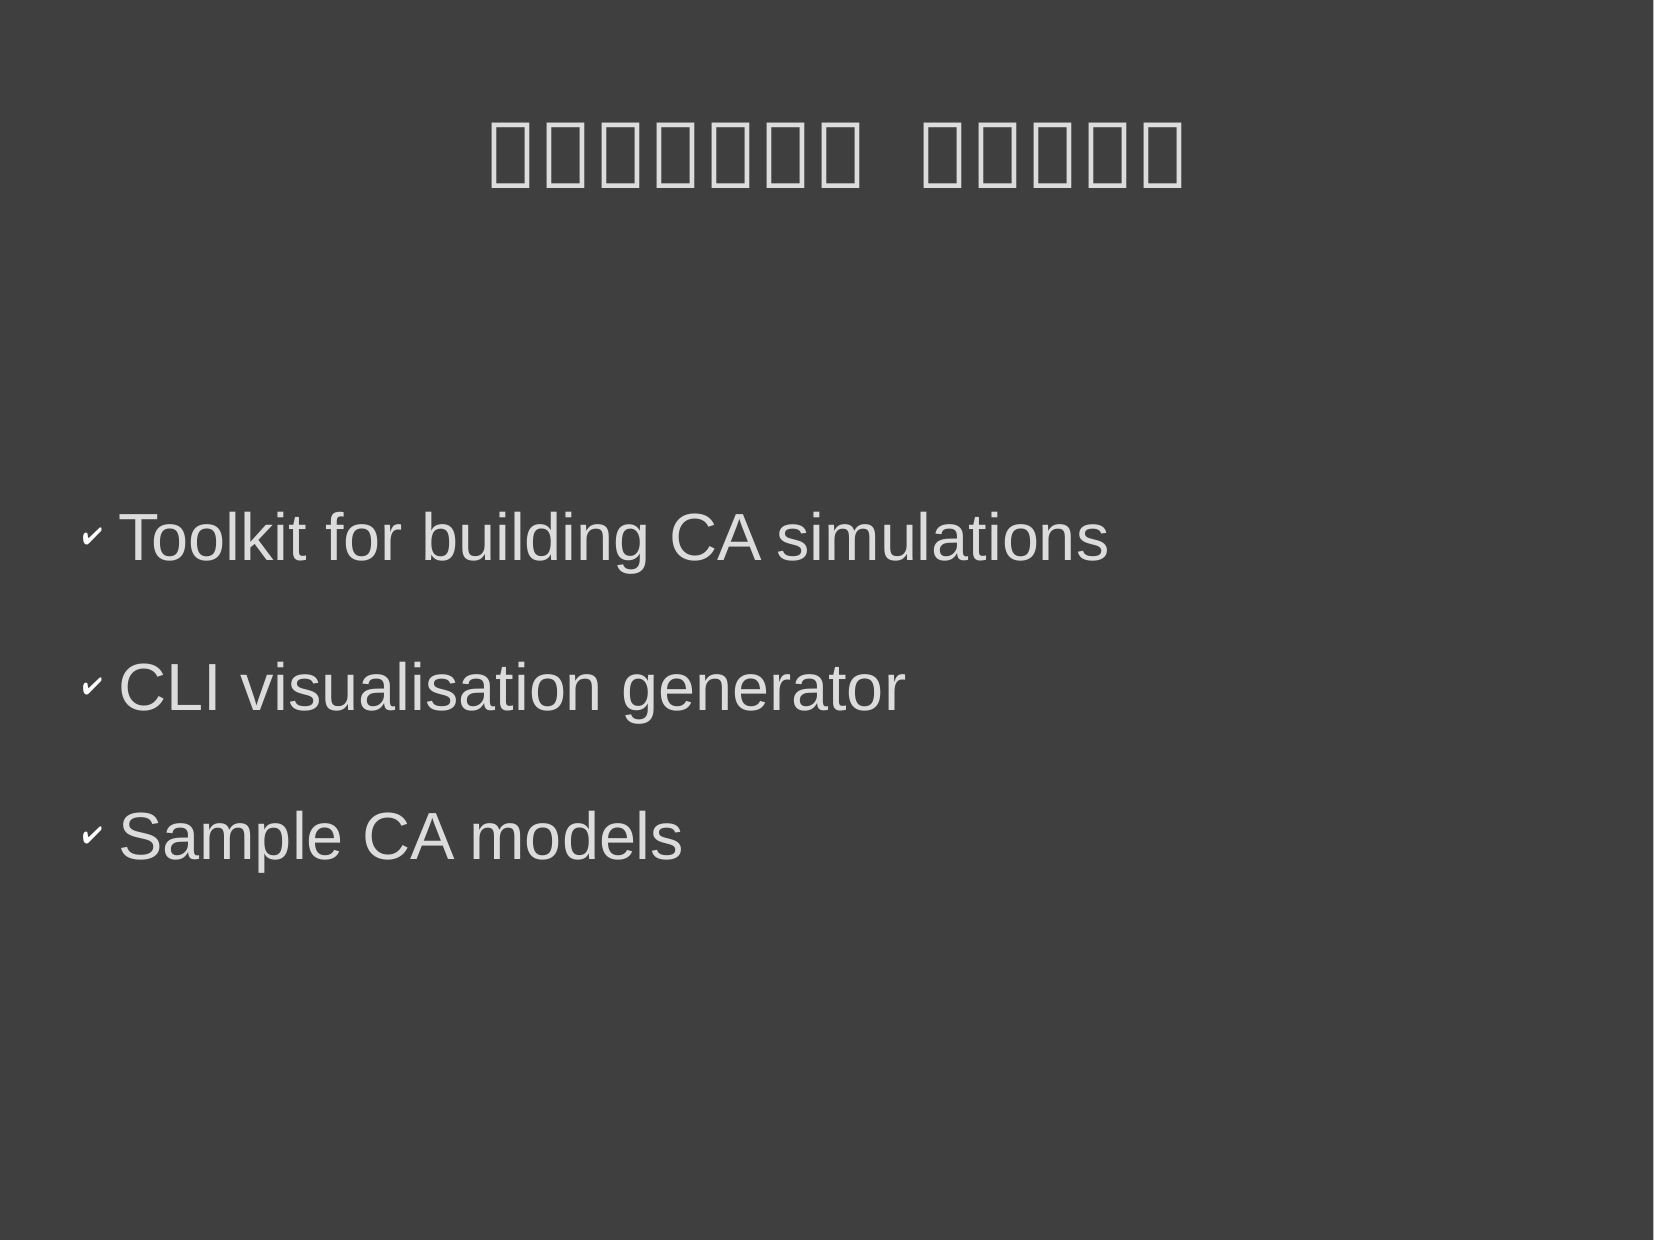

# ﻿Ｐｒｏｊｅｃｔ Ｇｏａｌｓ
Toolkit for building CA simulations
CLI visualisation generator
Sample CA models